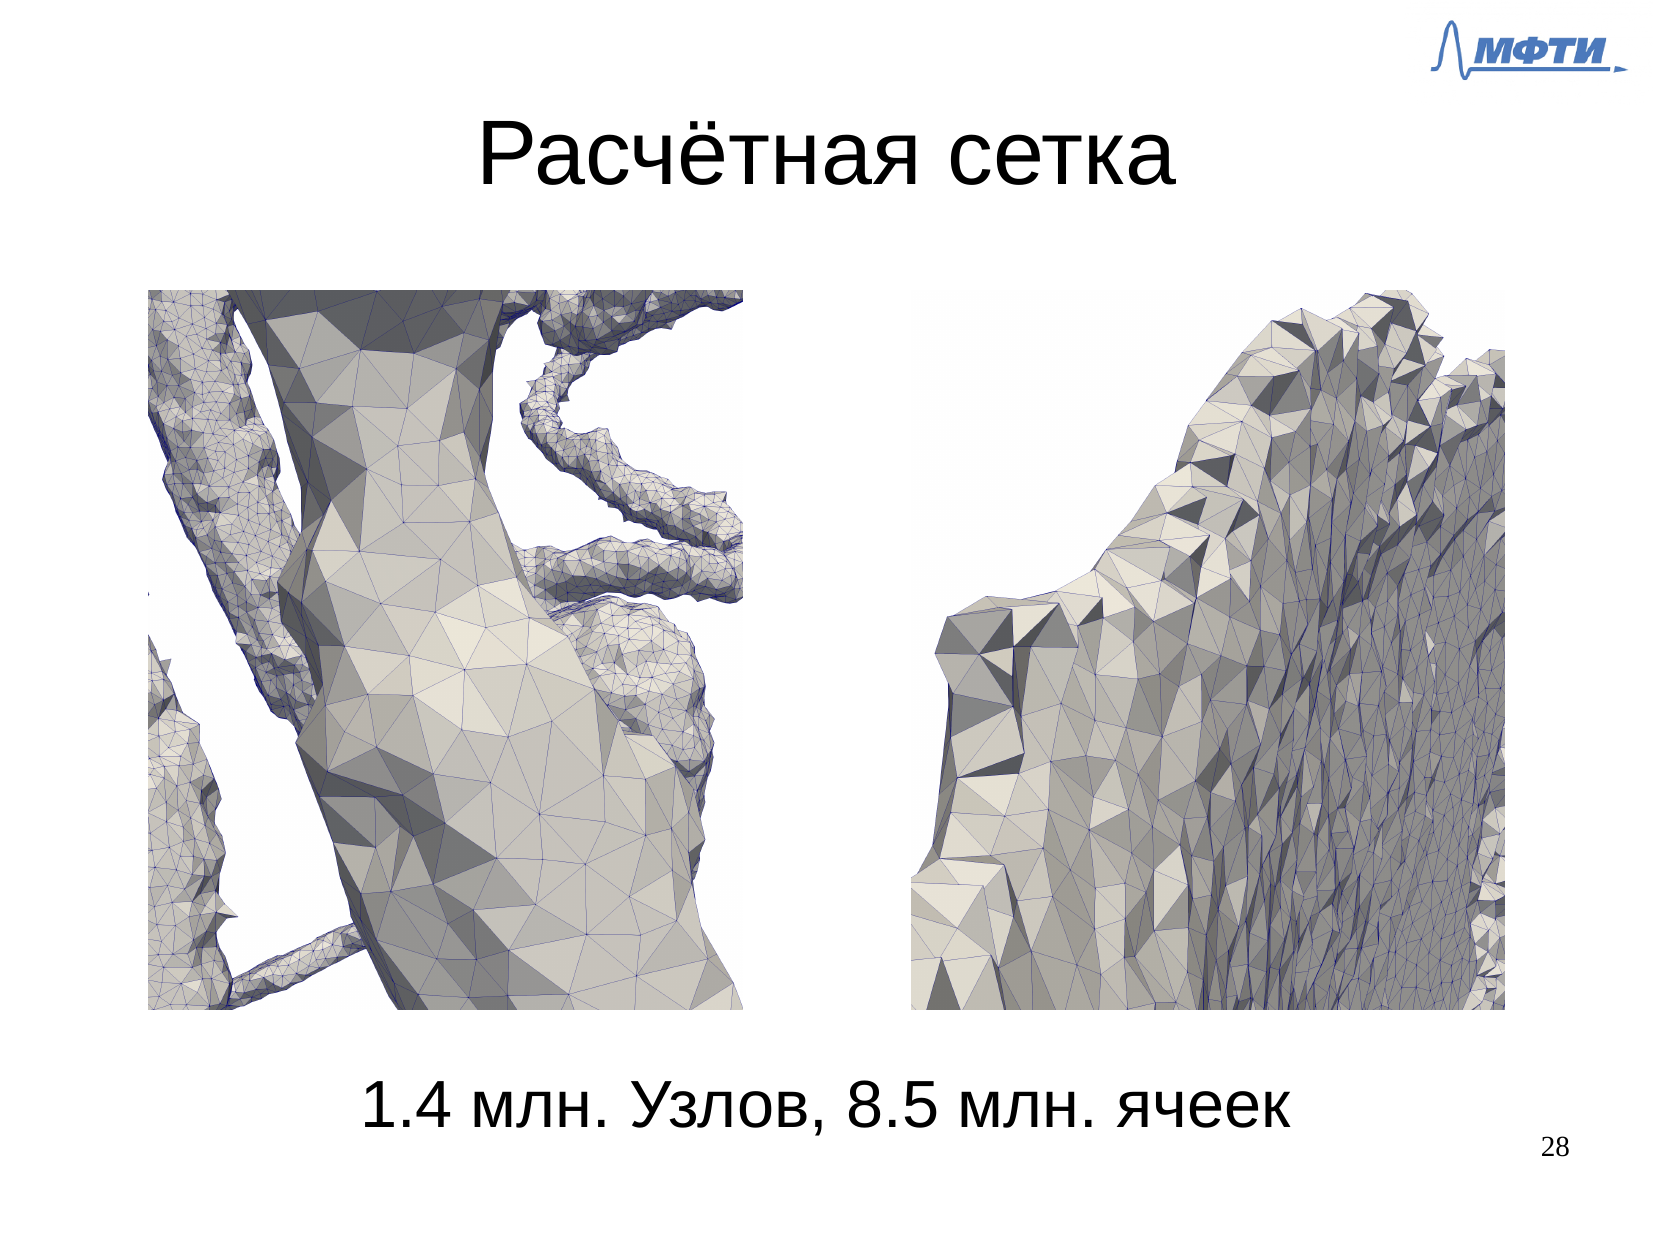

# Расчётная сетка
1.4 млн. Узлов, 8.5 млн. ячеек
28